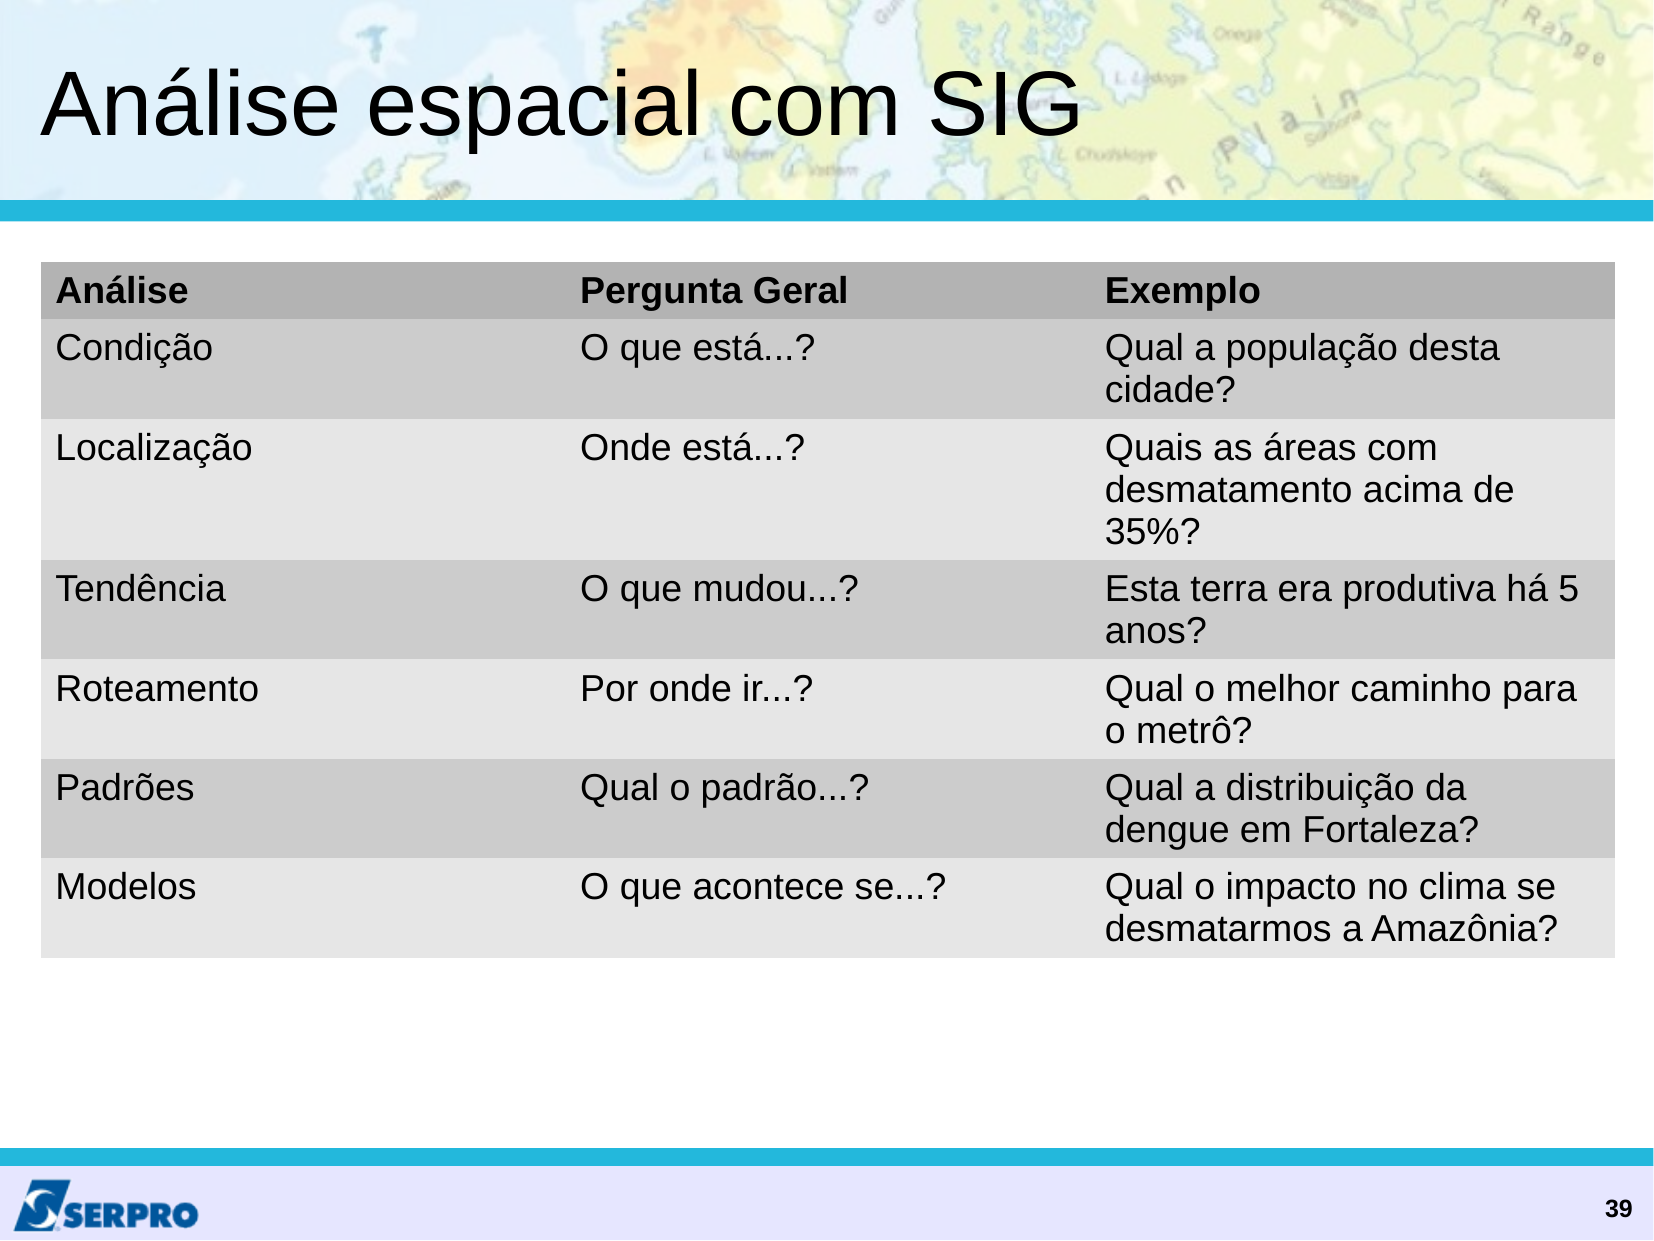

# Análise espacial com SIG
| Análise | Pergunta Geral | Exemplo |
| --- | --- | --- |
| Condição | O que está...? | Qual a população desta cidade? |
| Localização | Onde está...? | Quais as áreas com desmatamento acima de 35%? |
| Tendência | O que mudou...? | Esta terra era produtiva há 5 anos? |
| Roteamento | Por onde ir...? | Qual o melhor caminho para o metrô? |
| Padrões | Qual o padrão...? | Qual a distribuição da dengue em Fortaleza? |
| Modelos | O que acontece se...? | Qual o impacto no clima se desmatarmos a Amazônia? |
39